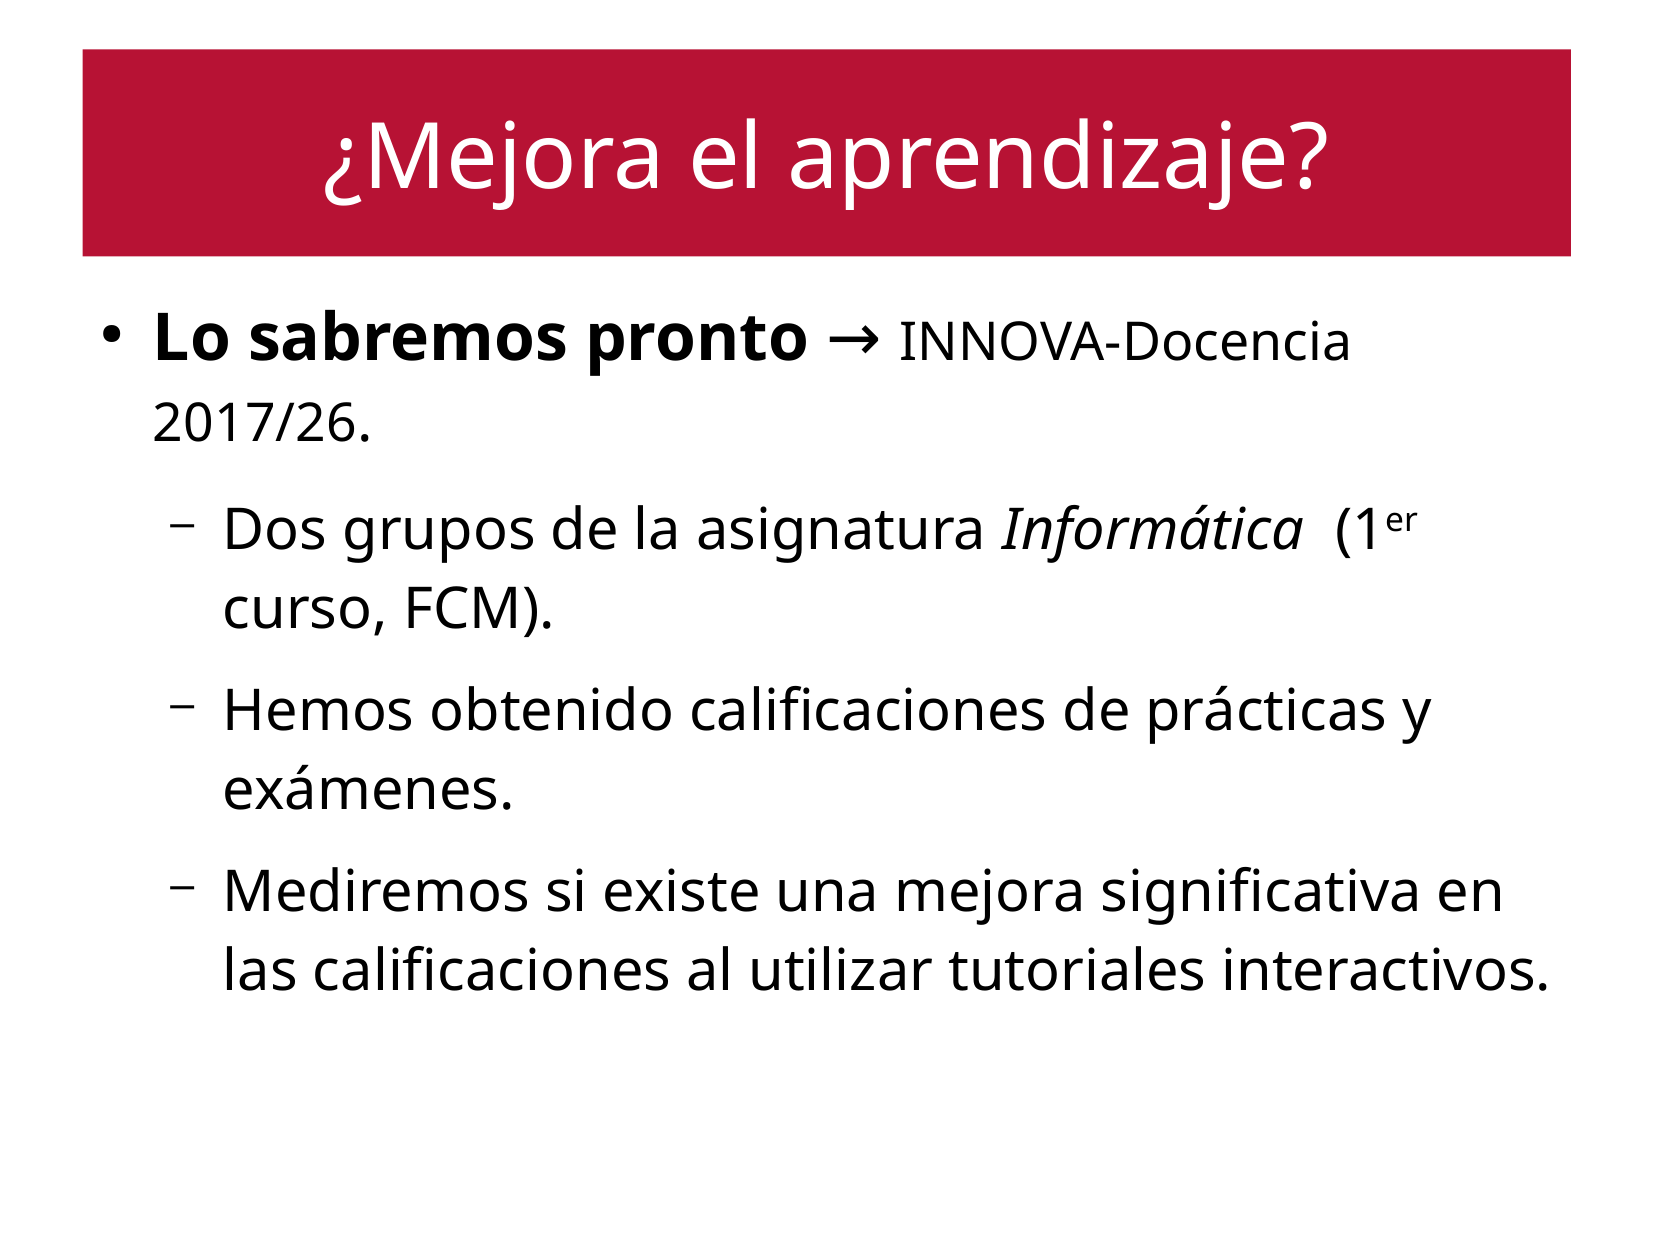

# ¿Mejora el aprendizaje?
Lo sabremos pronto → INNOVA-Docencia 2017/26.
Dos grupos de la asignatura Informática (1er curso, FCM).
Hemos obtenido calificaciones de prácticas y exámenes.
Mediremos si existe una mejora significativa en las calificaciones al utilizar tutoriales interactivos.